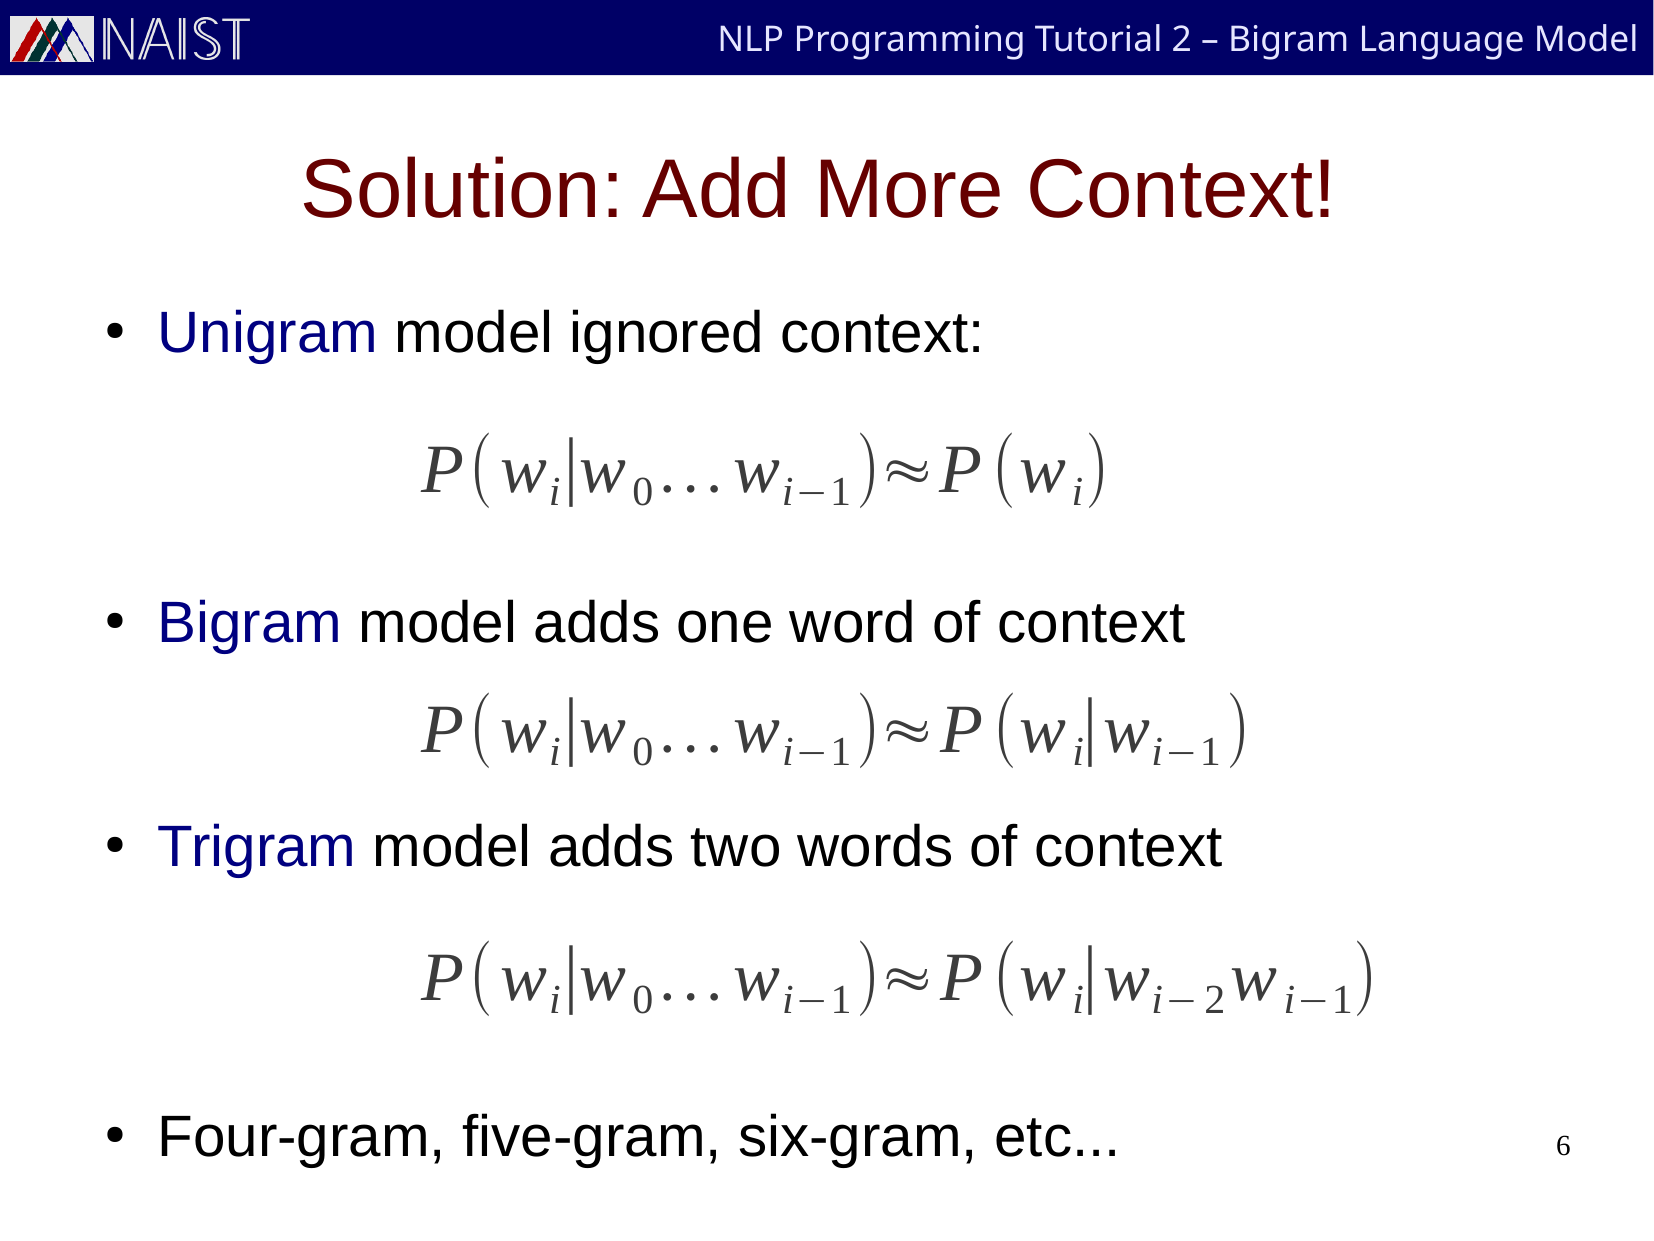

# Solution: Add More Context!
Unigram model ignored context:
Bigram model adds one word of context
Trigram model adds two words of context
Four-gram, five-gram, six-gram, etc...
6